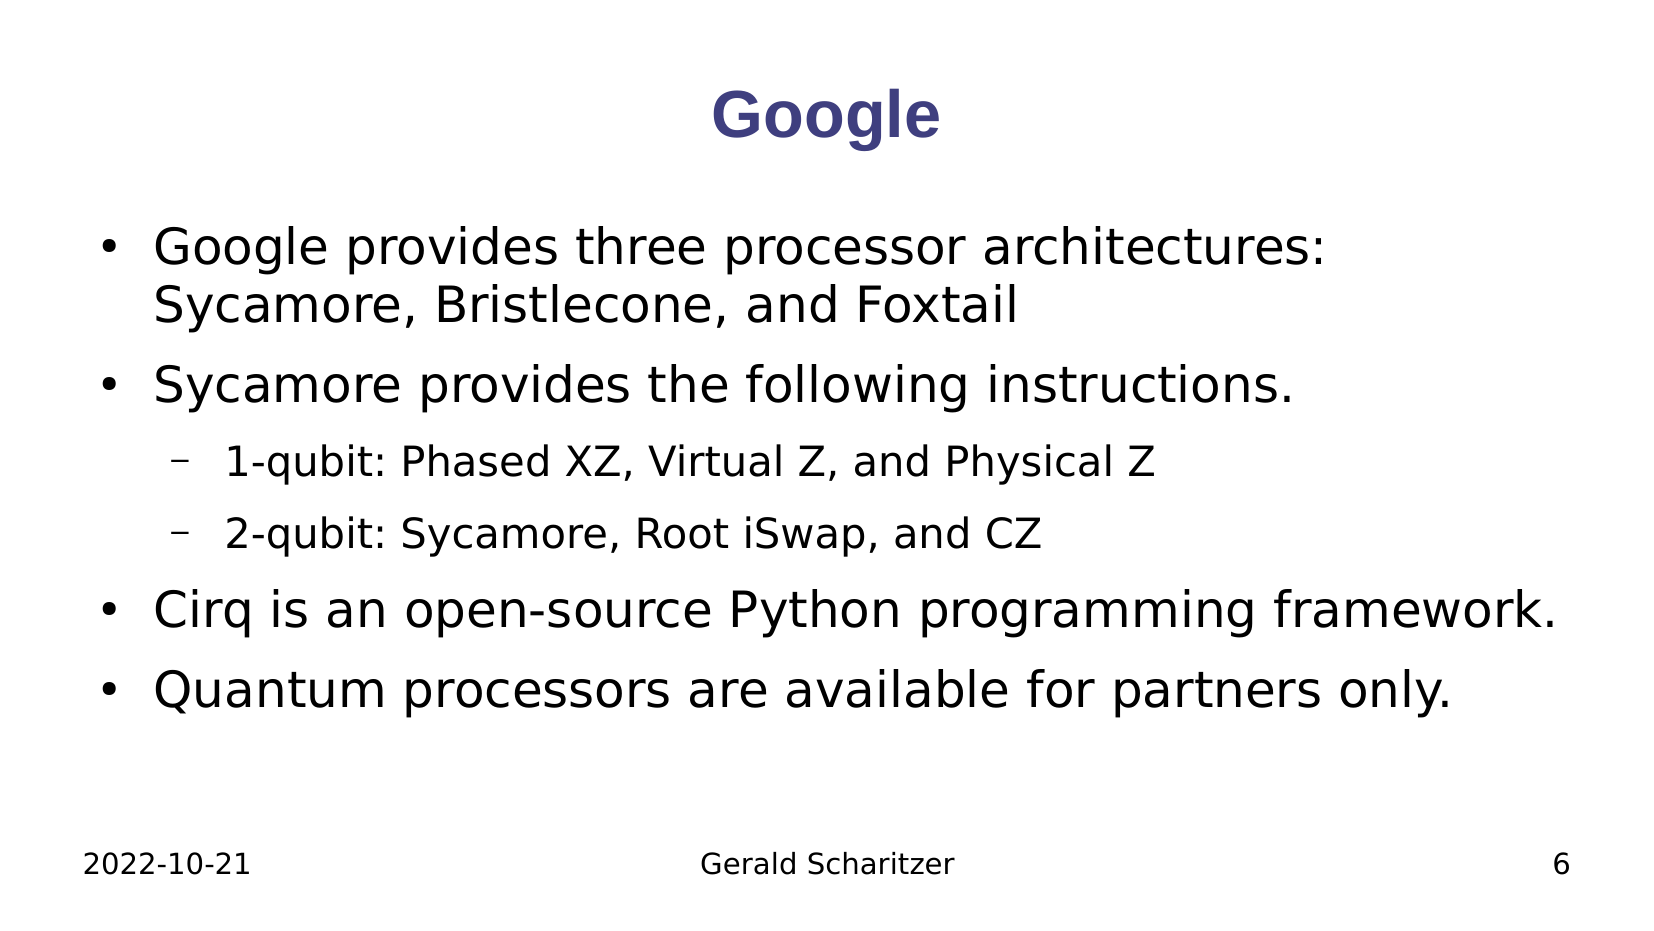

# Google
Google provides three processor architectures: Sycamore, Bristlecone, and Foxtail
Sycamore provides the following instructions.
1-qubit: Phased XZ, Virtual Z, and Physical Z
2-qubit: Sycamore, Root iSwap, and CZ
Cirq is an open-source Python programming framework.
Quantum processors are available for partners only.
2022-10-21
Gerald Scharitzer
6